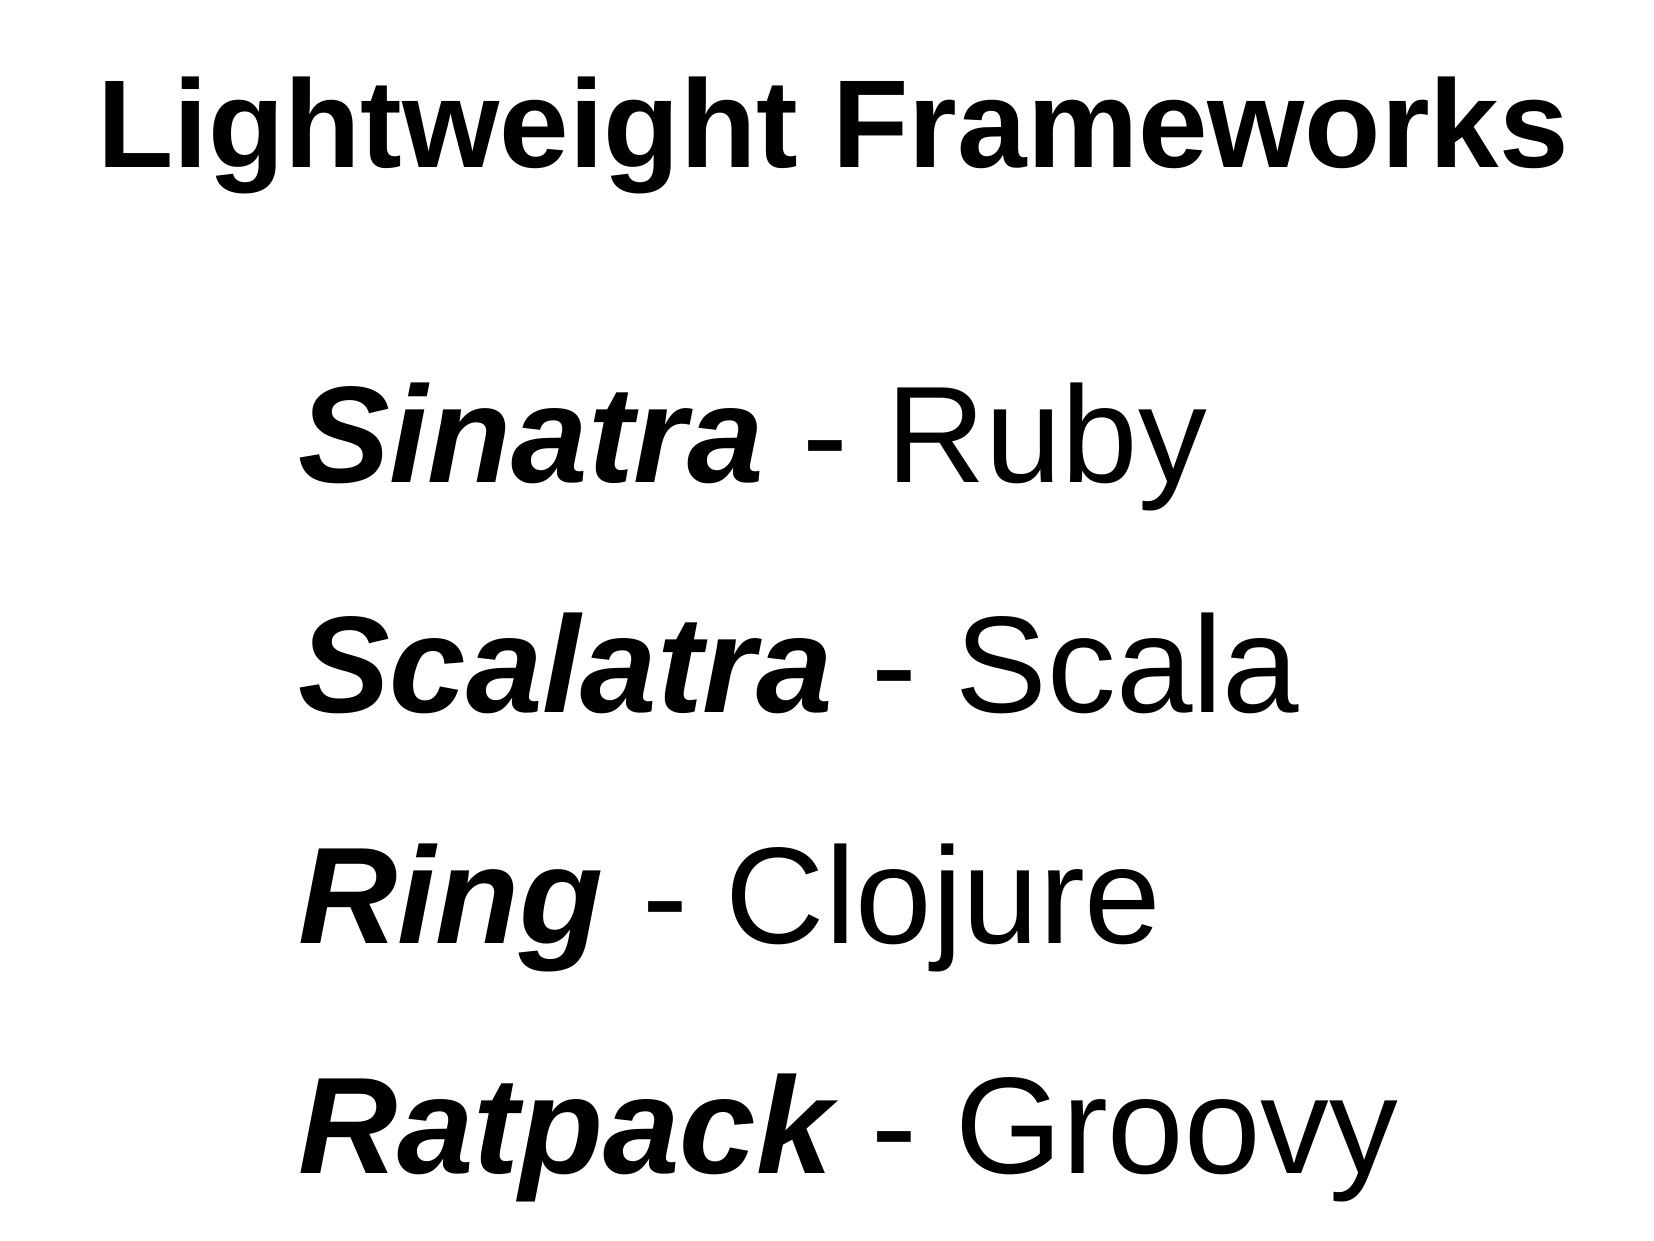

Lightweight Frameworks
Sinatra - Ruby
Scalatra - Scala
Ring - Clojure
Ratpack - Groovy